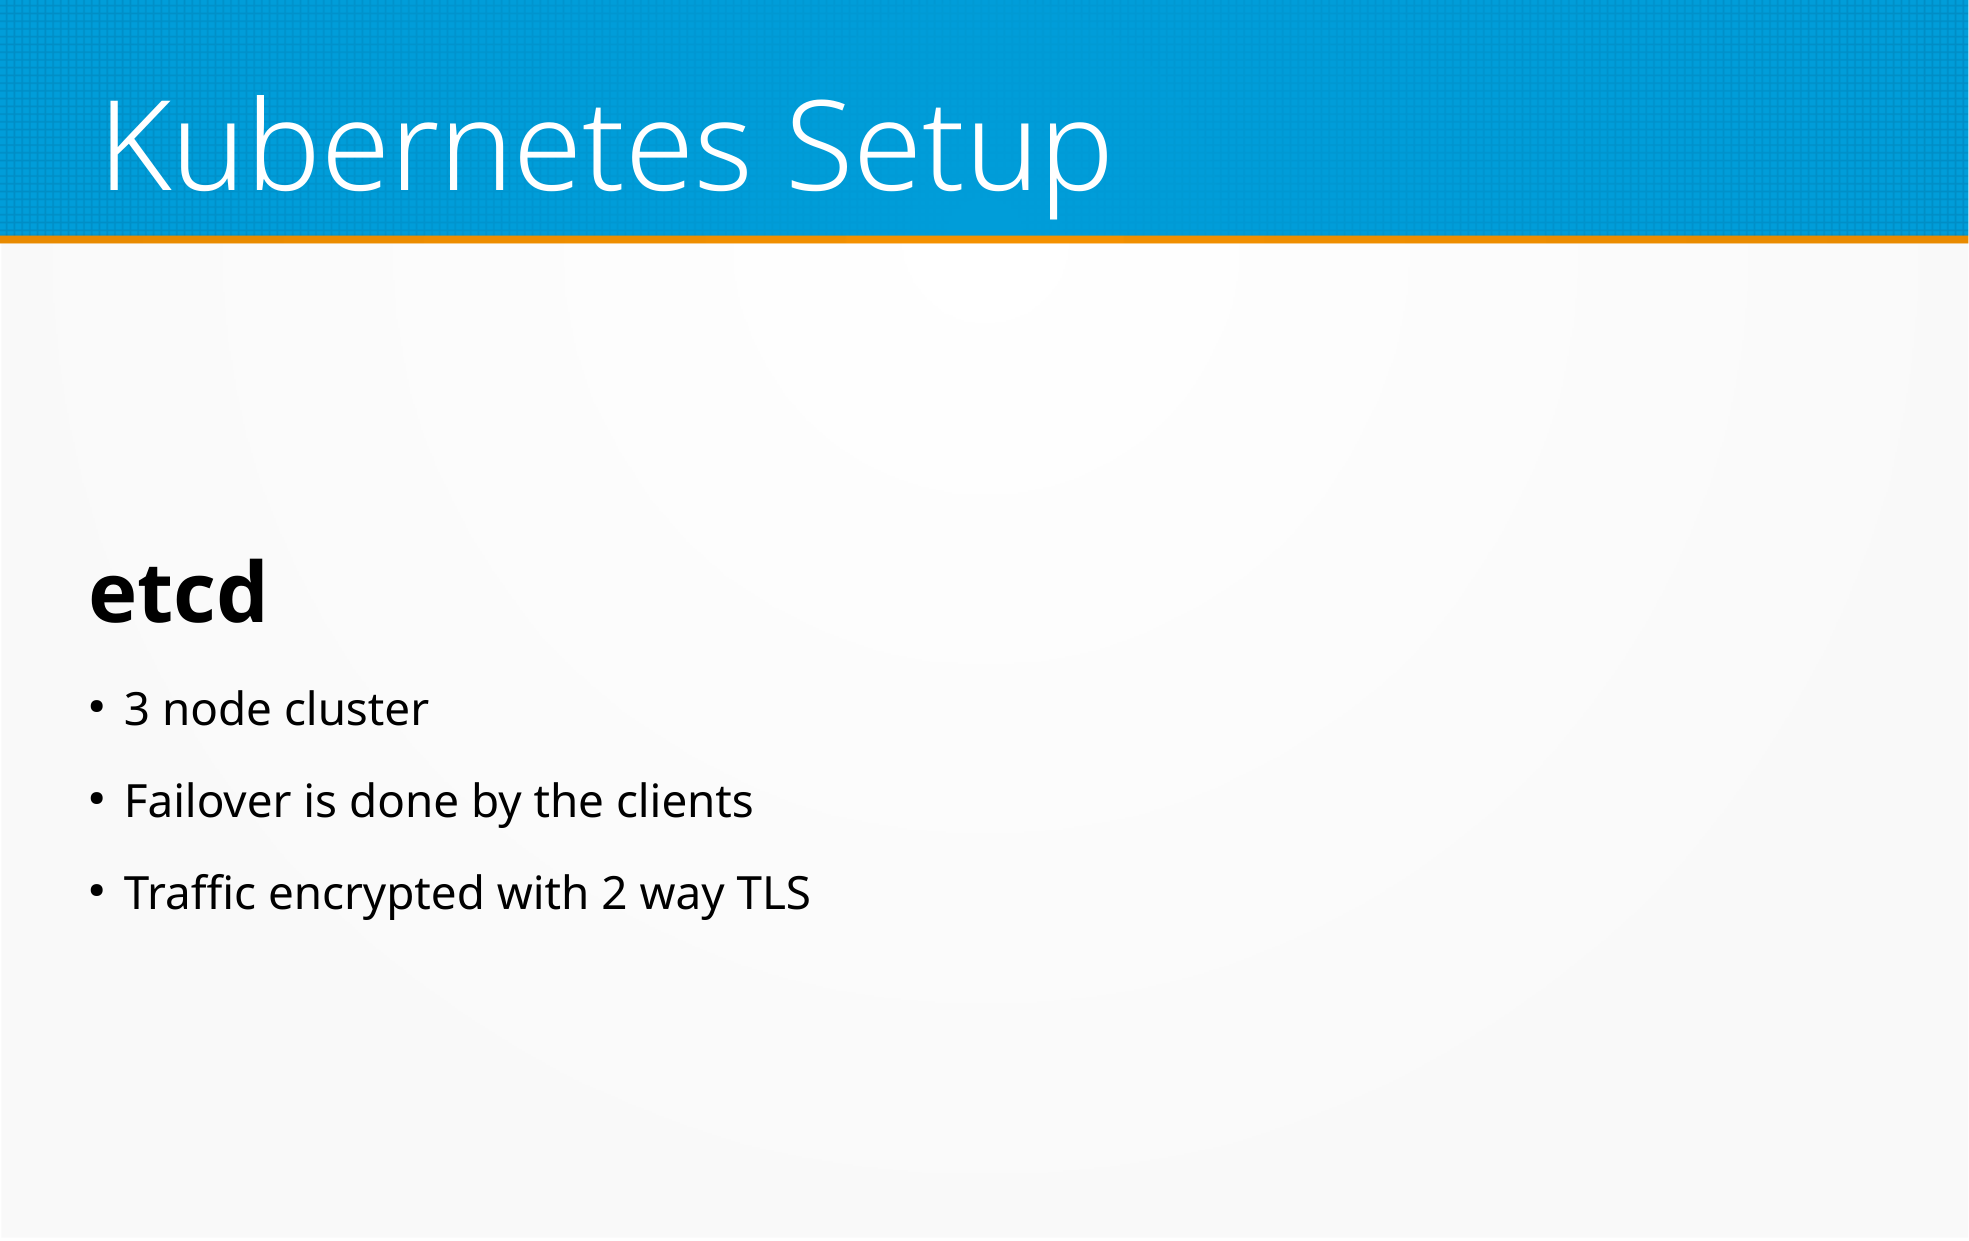

# Kubernetes Setup
etcd
3 node cluster
Failover is done by the clients
Traffic encrypted with 2 way TLS